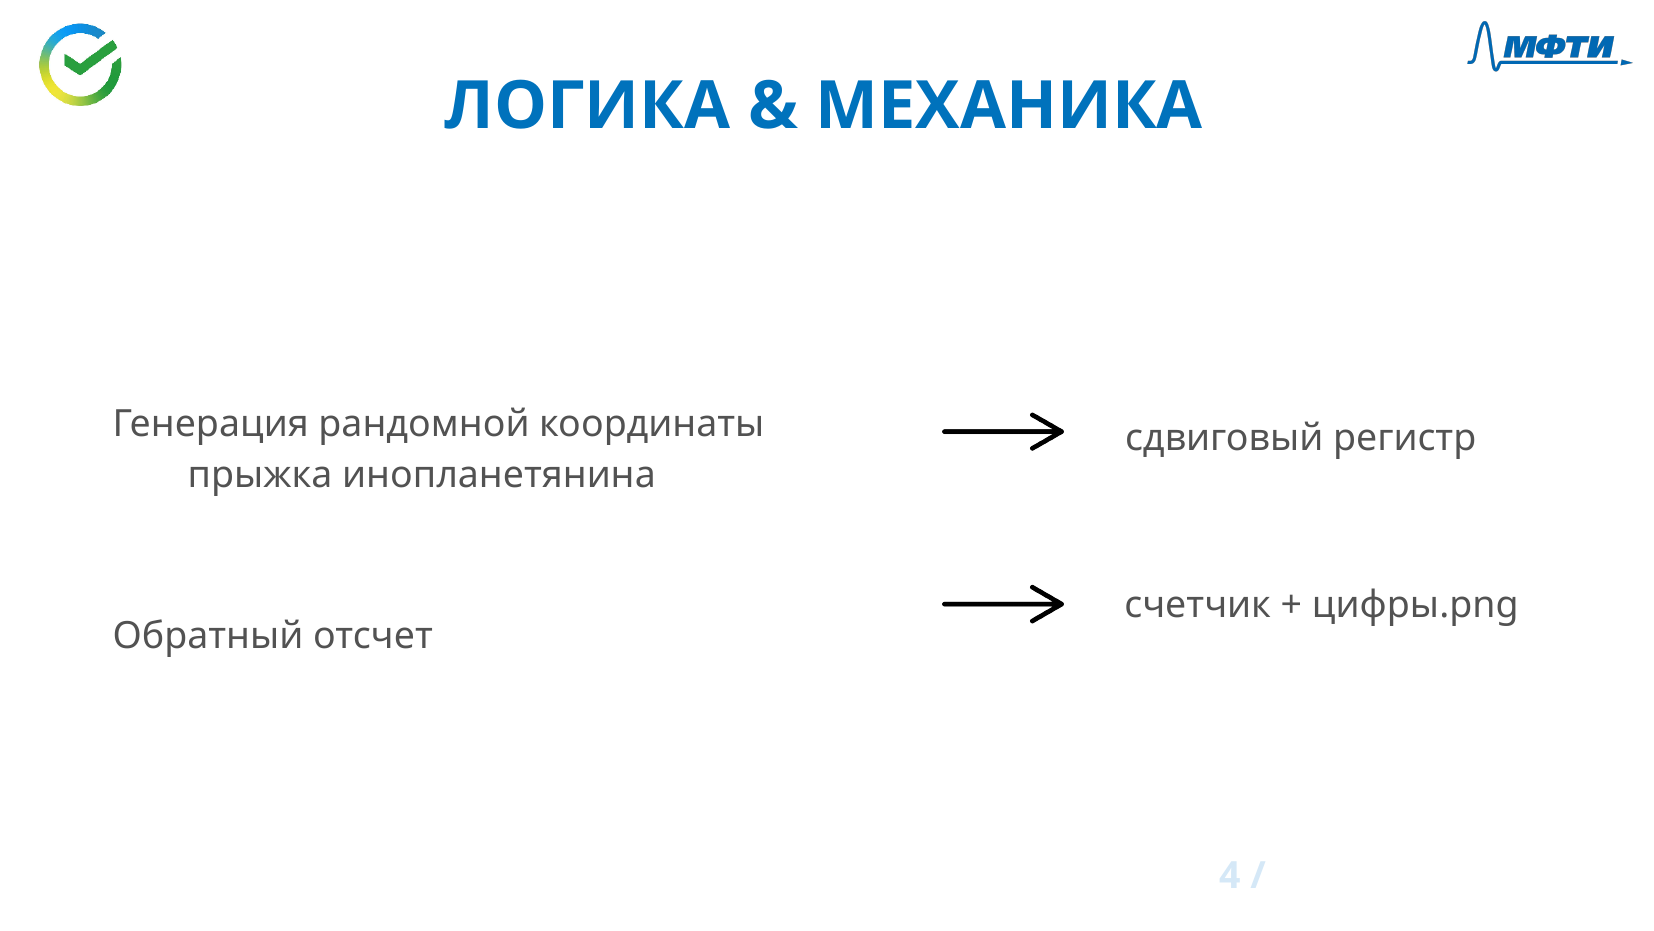

ЛОГИКА & МЕХАНИКА
Генерация рандомной координаты прыжка инопланетянина
	Обратный отсчет
сдвиговый регистр
счетчик + цифры.png